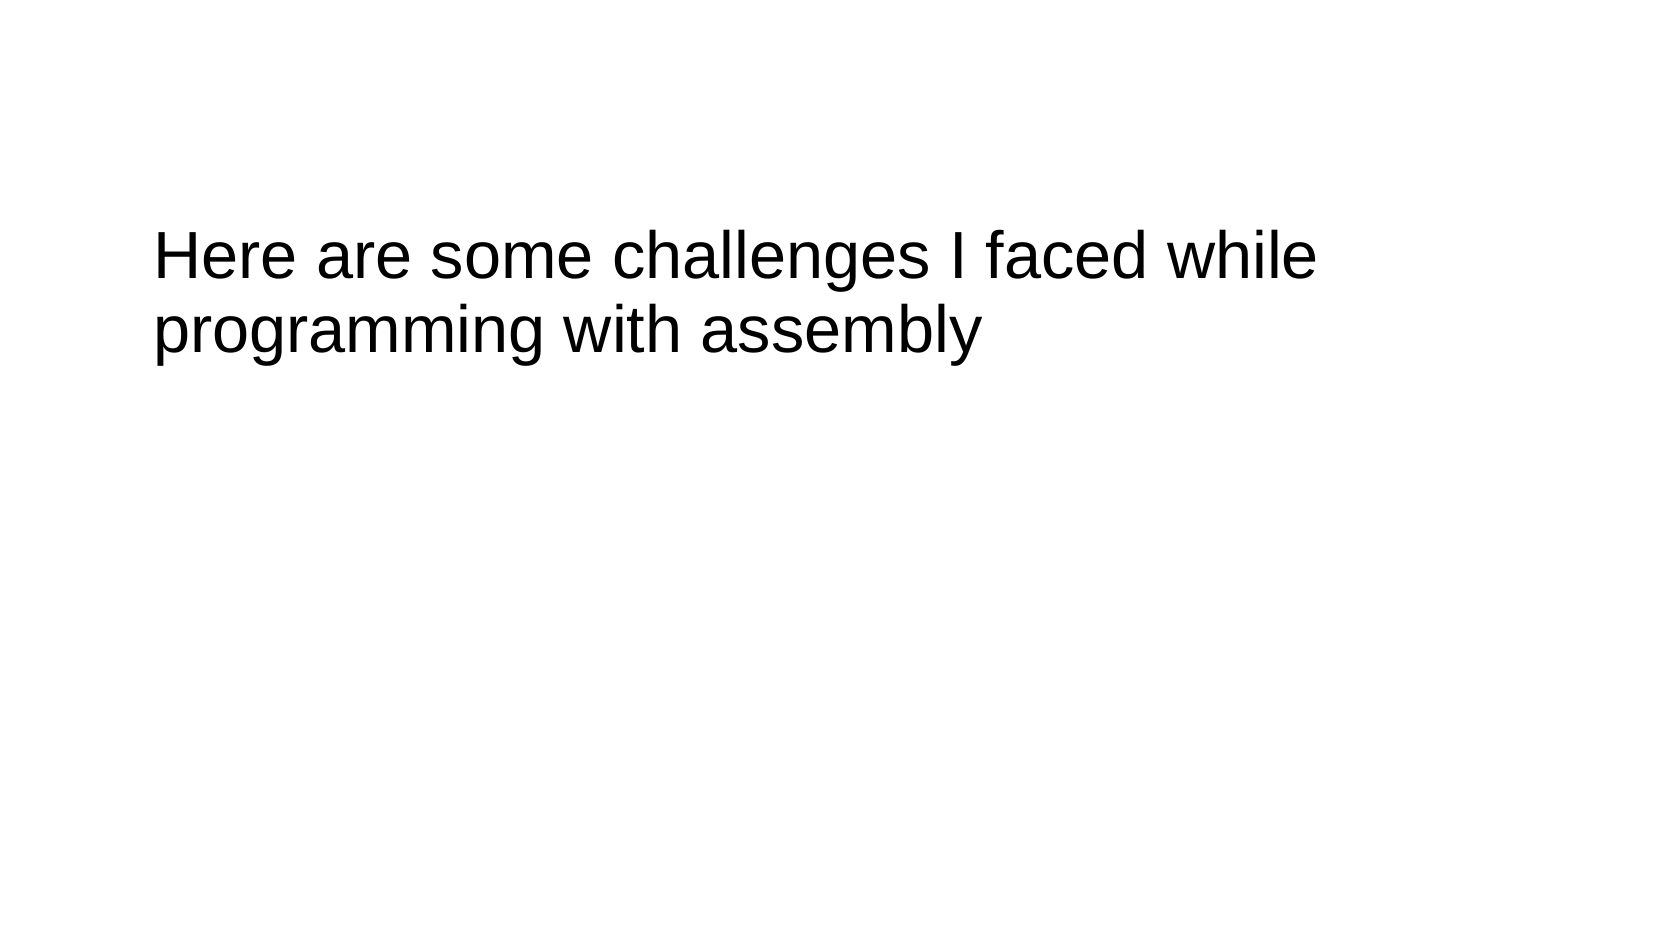

# Here are some challenges I faced while programming with assembly